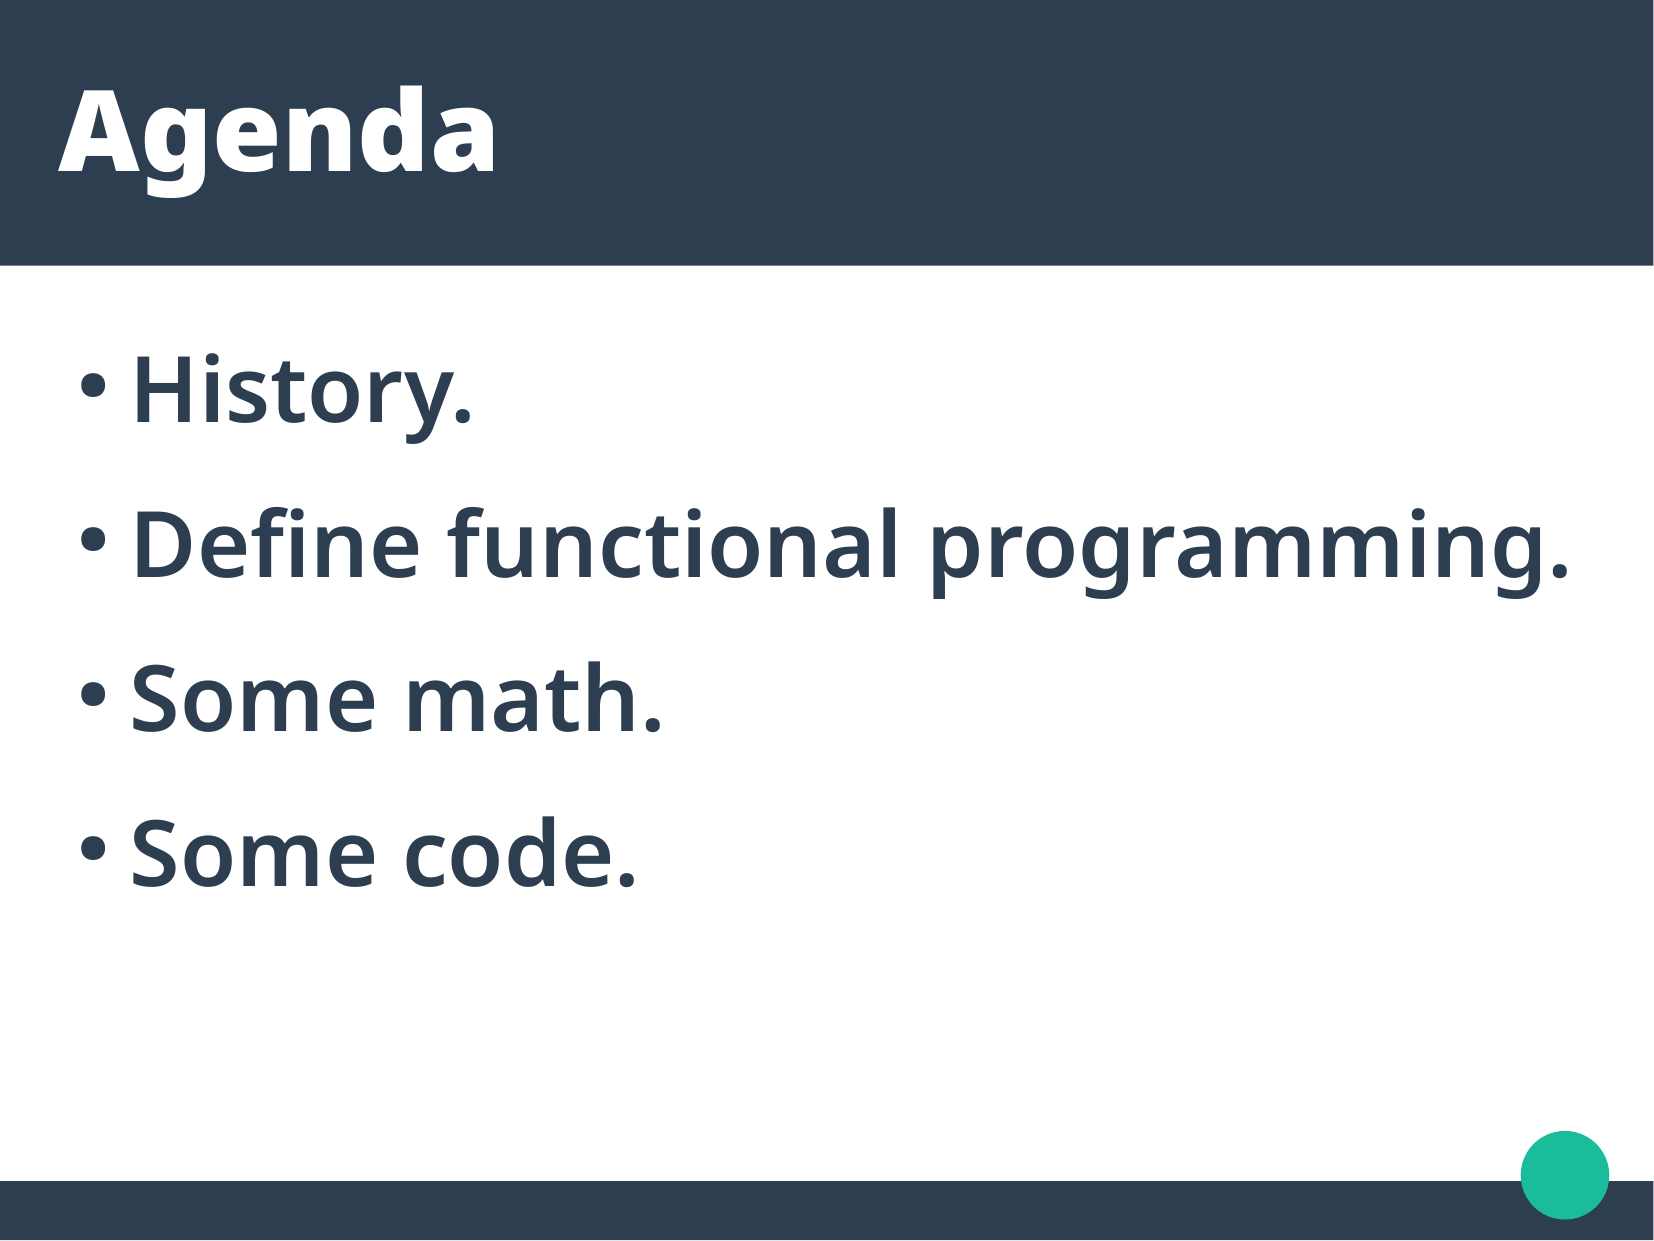

Agenda
# History.
Define functional programming.
Some math.
Some code.